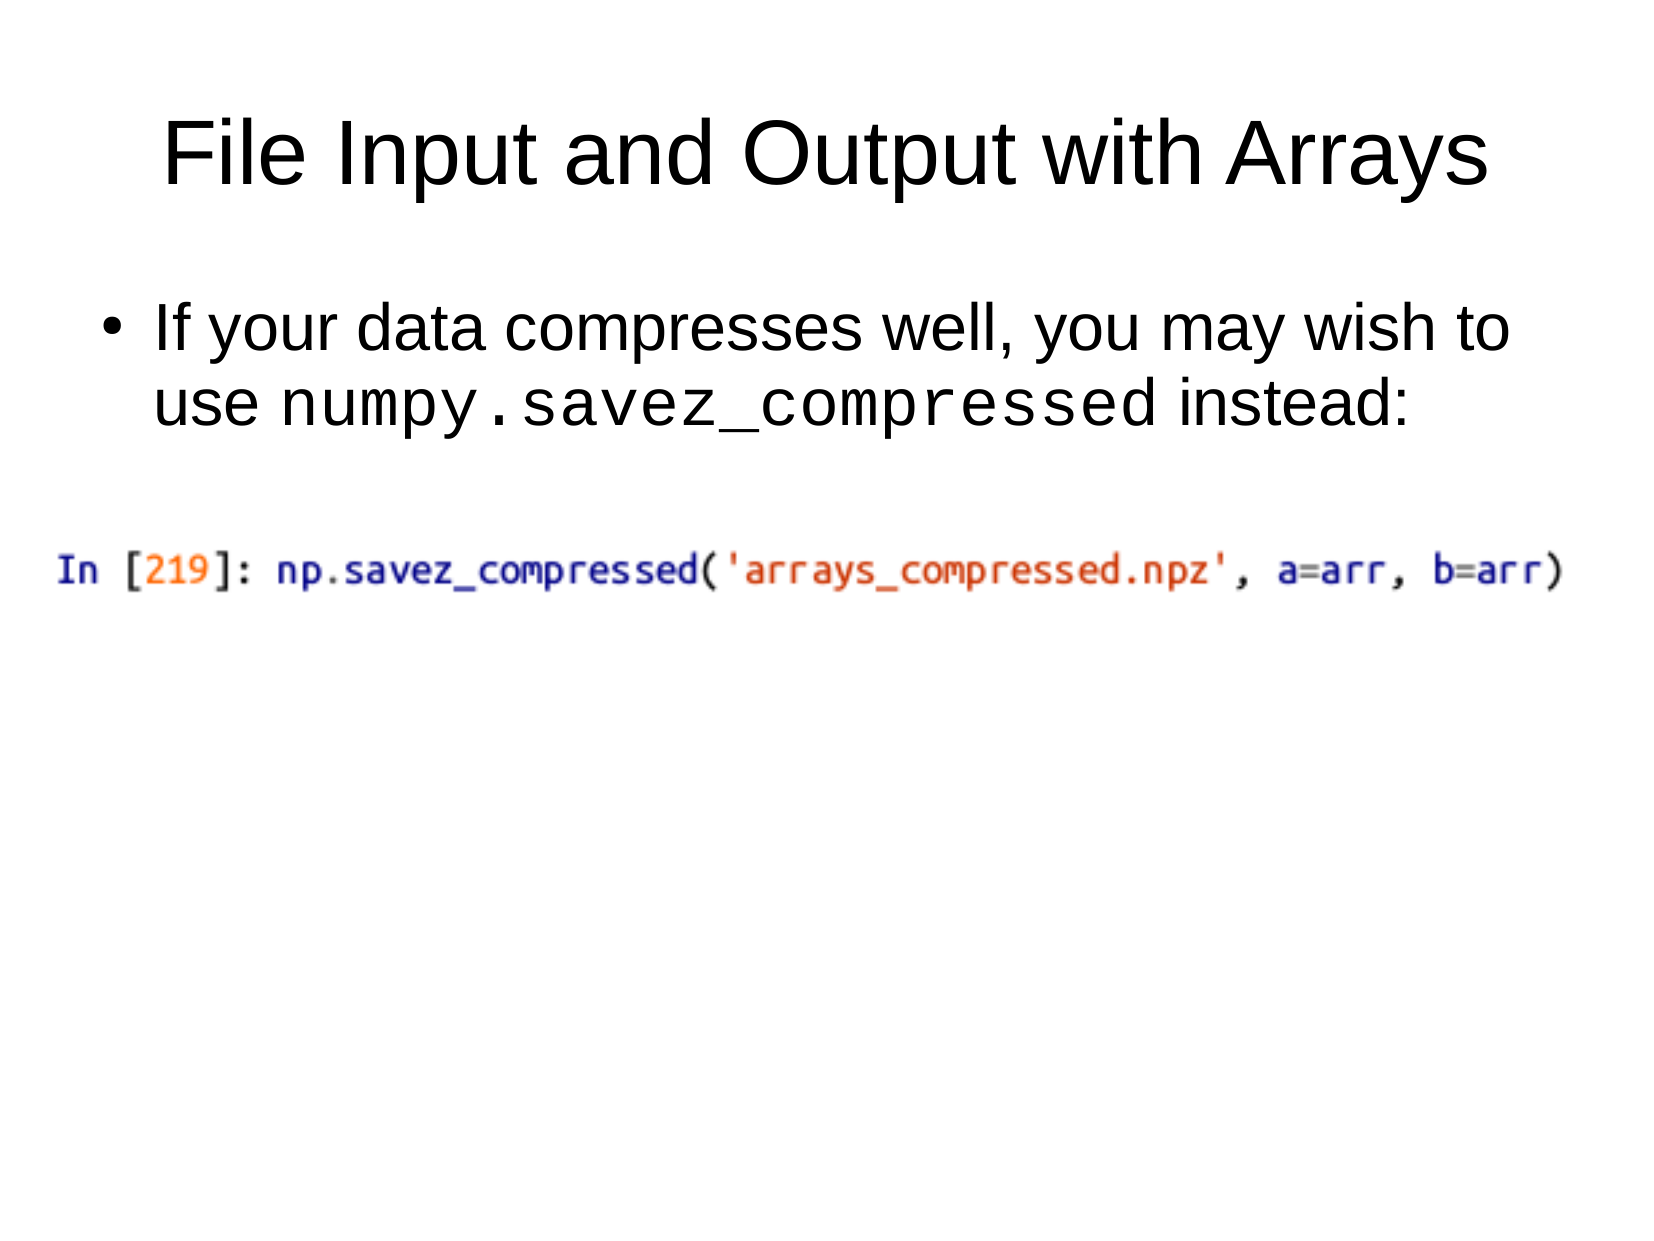

# File Input and Output with Arrays
If your data compresses well, you may wish to use numpy.savez_compressed instead: